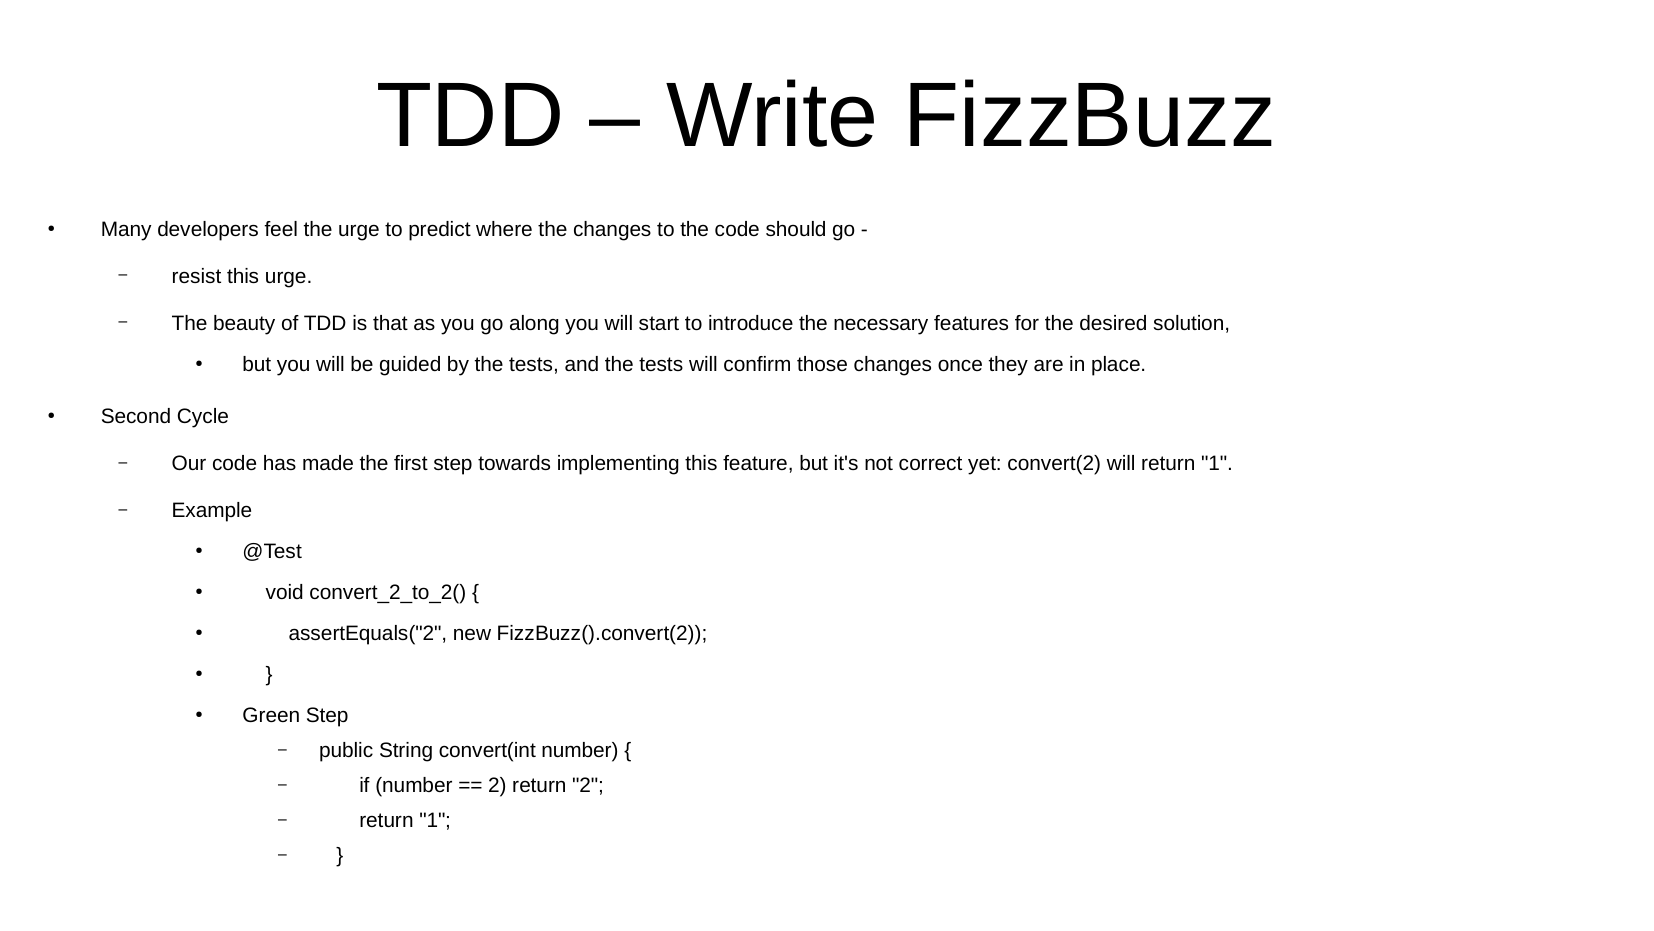

# TDD – Write FizzBuzz
Many developers feel the urge to predict where the changes to the code should go -
resist this urge.
The beauty of TDD is that as you go along you will start to introduce the necessary features for the desired solution,
but you will be guided by the tests, and the tests will confirm those changes once they are in place.
Second Cycle
Our code has made the first step towards implementing this feature, but it's not correct yet: convert(2) will return "1".
Example
@Test
 void convert_2_to_2() {
 assertEquals("2", new FizzBuzz().convert(2));
 }
Green Step
 public String convert(int number) {
 if (number == 2) return "2";
 return "1";
 }